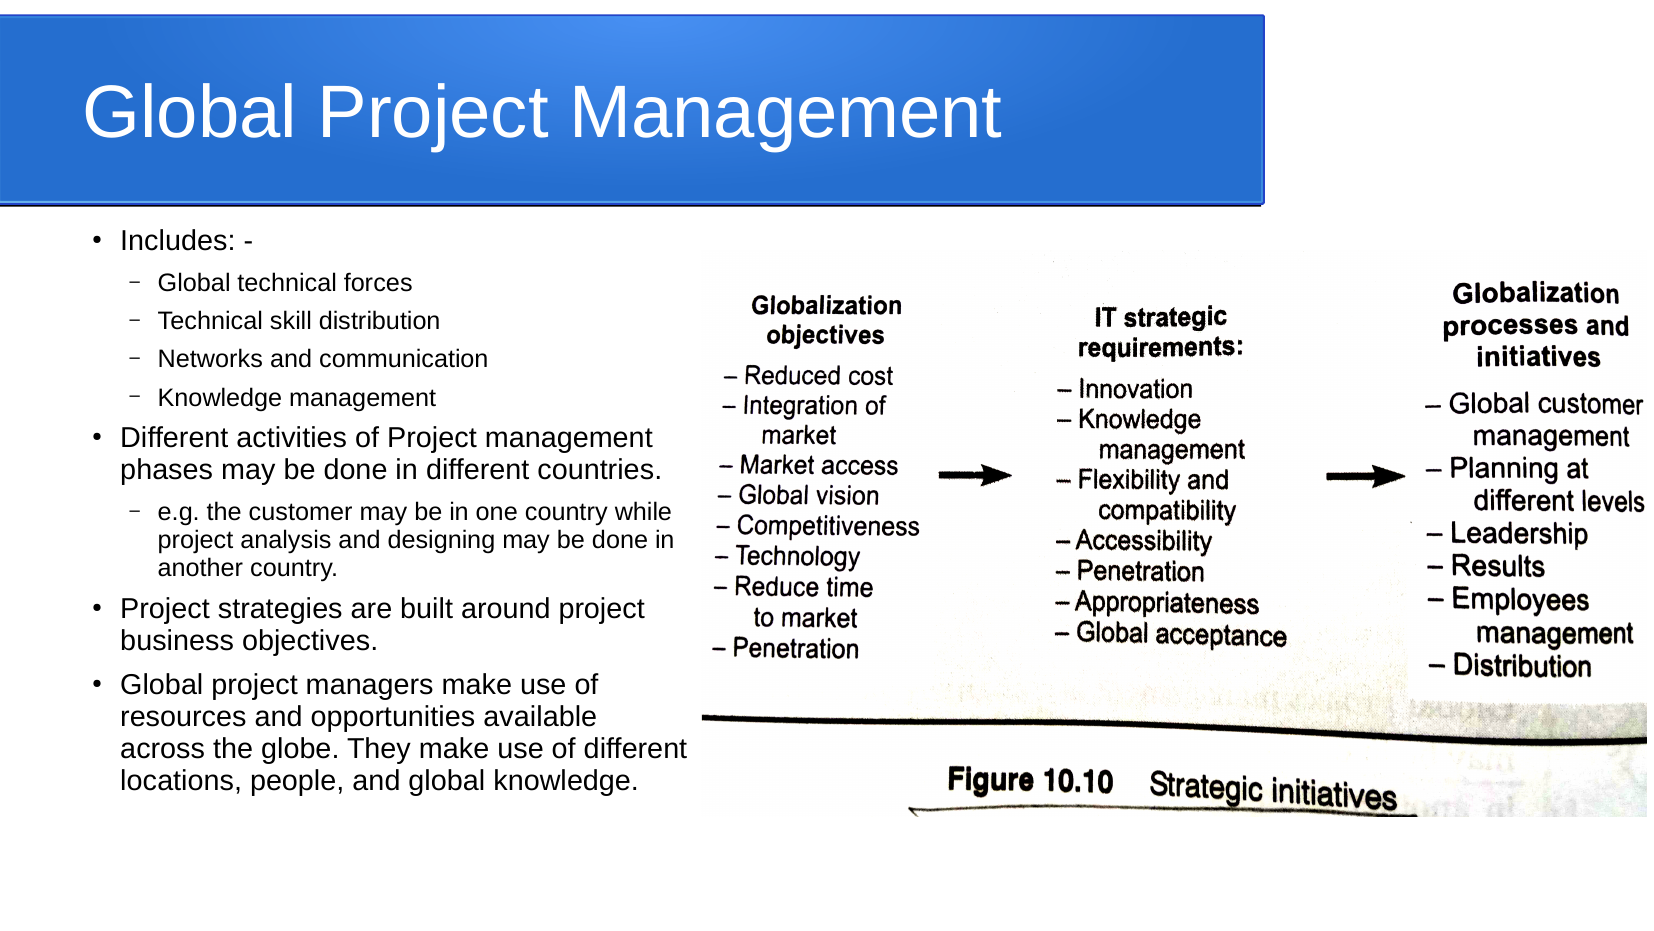

# Global Project Management
Includes: -
Global technical forces
Technical skill distribution
Networks and communication
Knowledge management
Different activities of Project management phases may be done in different countries.
e.g. the customer may be in one country while project analysis and designing may be done in another country.
Project strategies are built around project business objectives.
Global project managers make use of resources and opportunities available across the globe. They make use of different locations, people, and global knowledge.